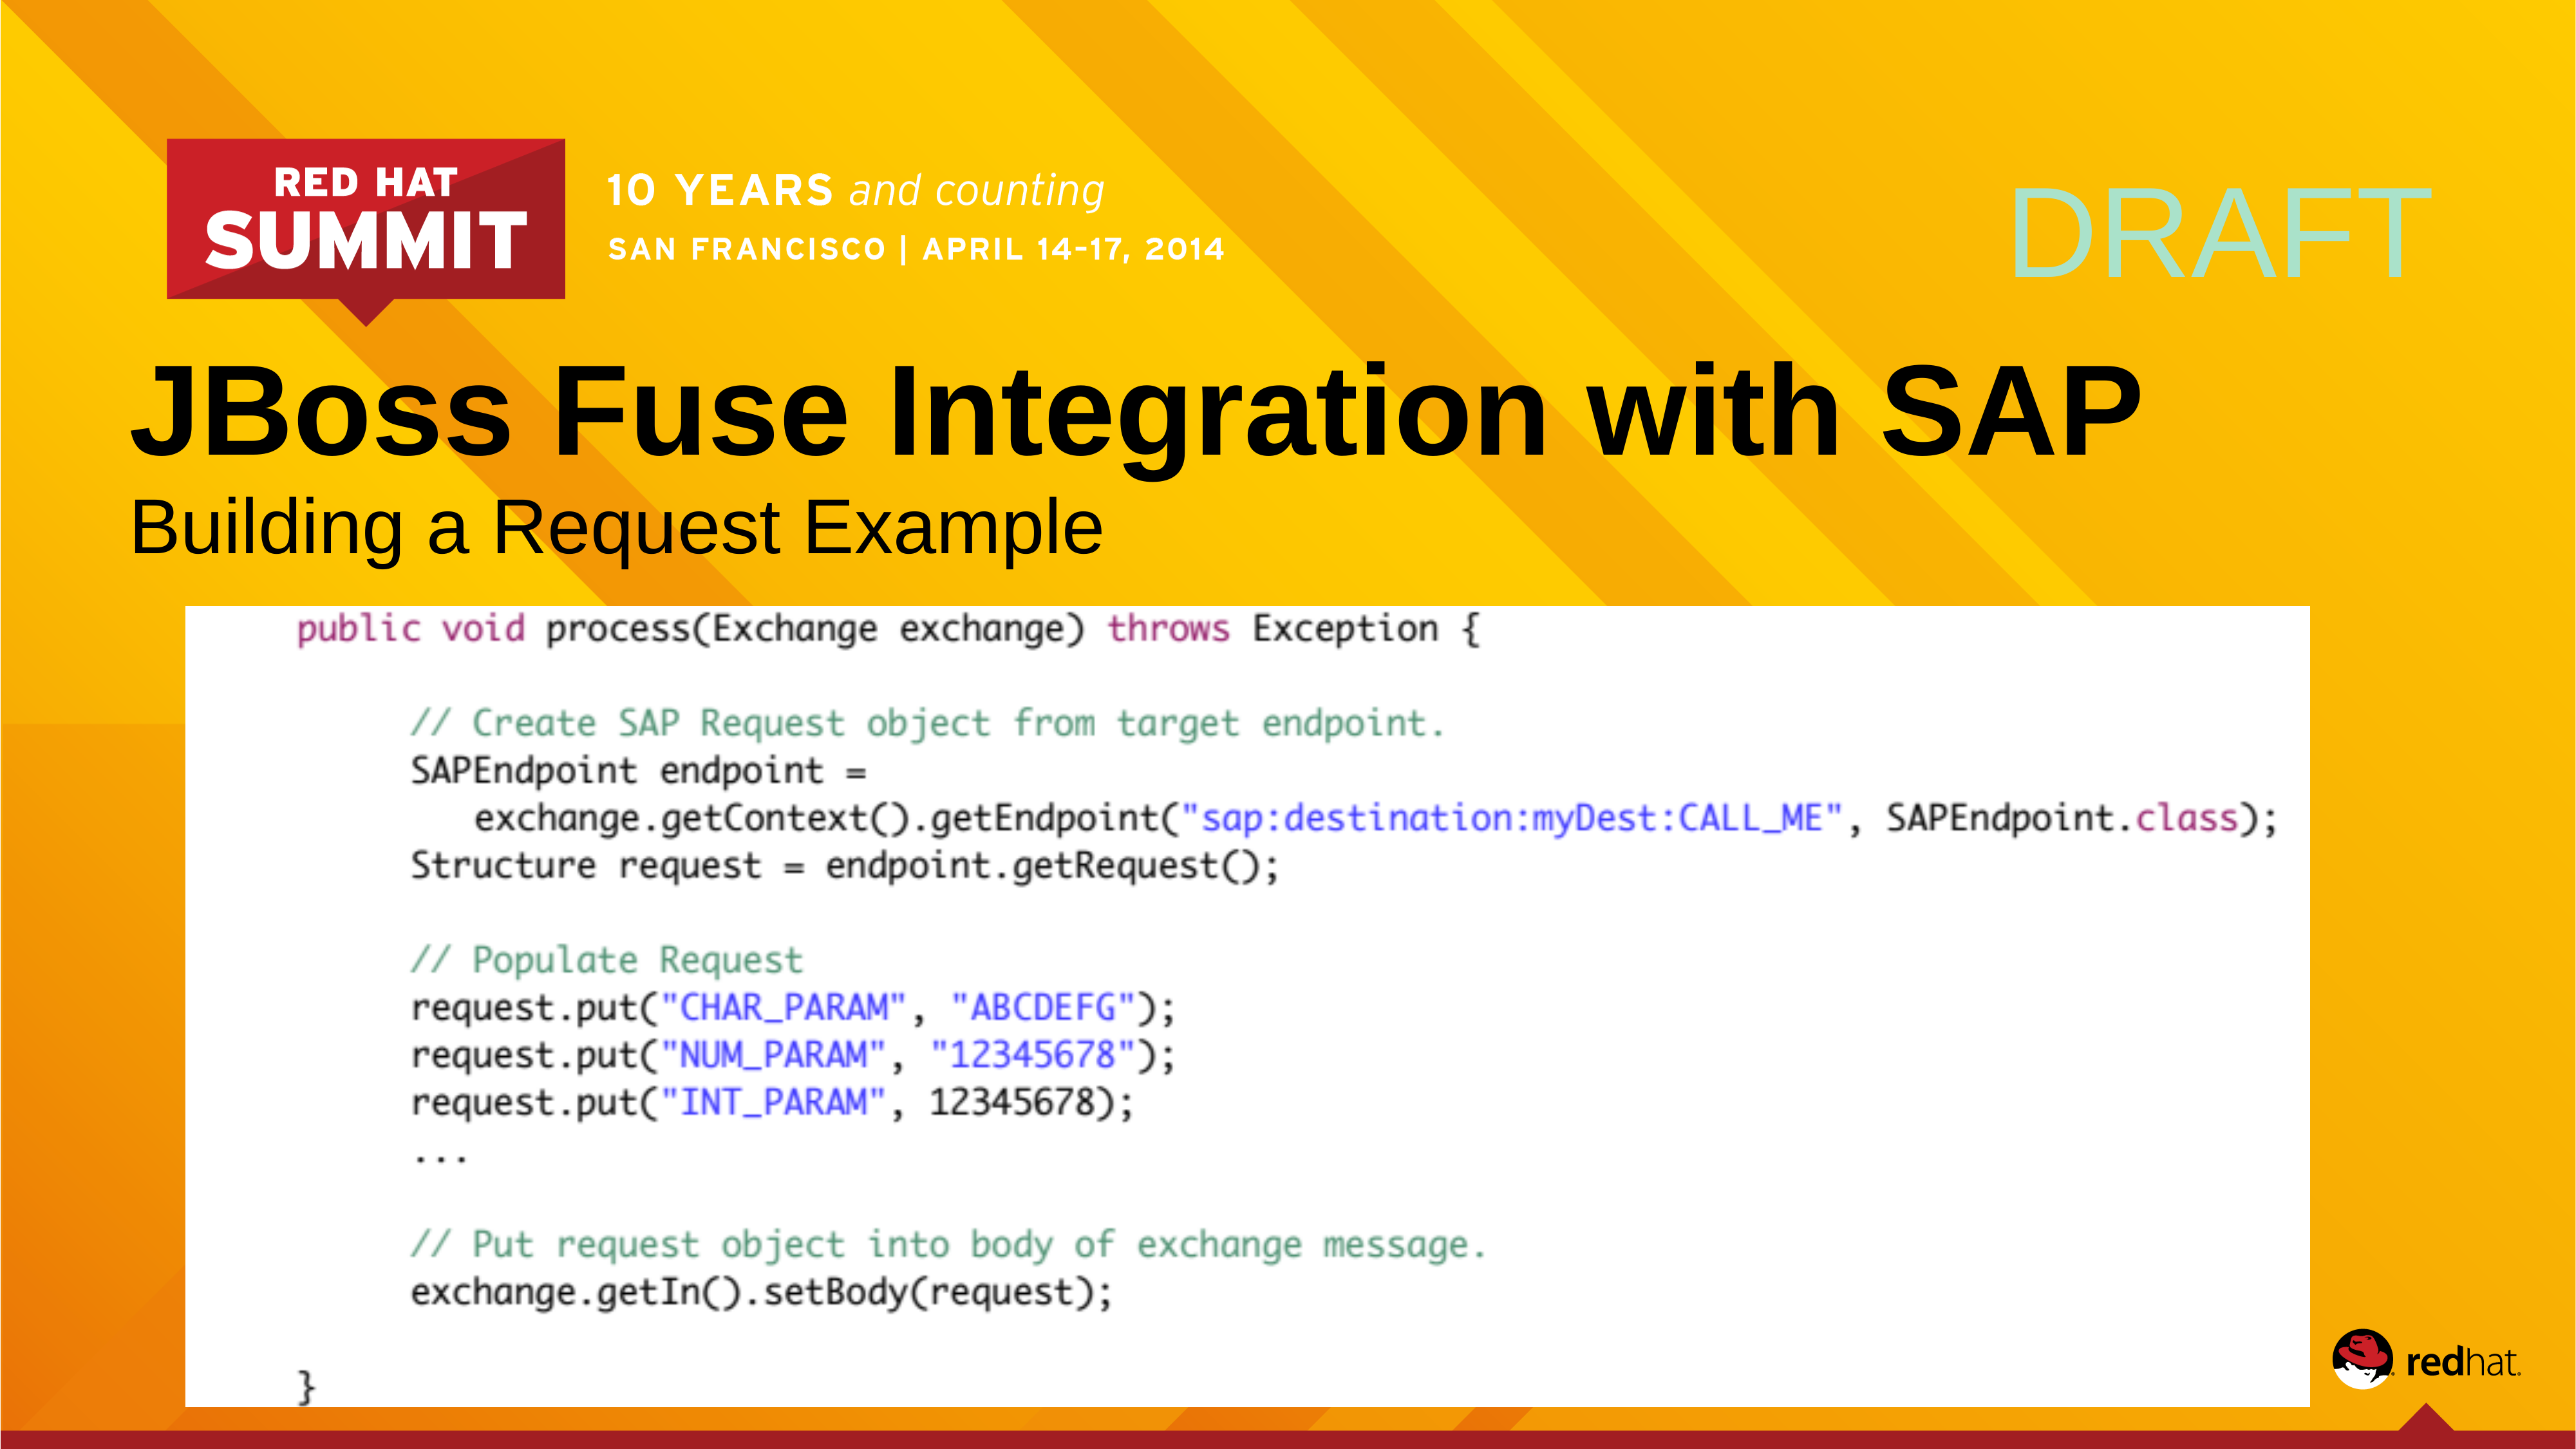

JBoss Fuse Integration with SAP
Building a Request Example